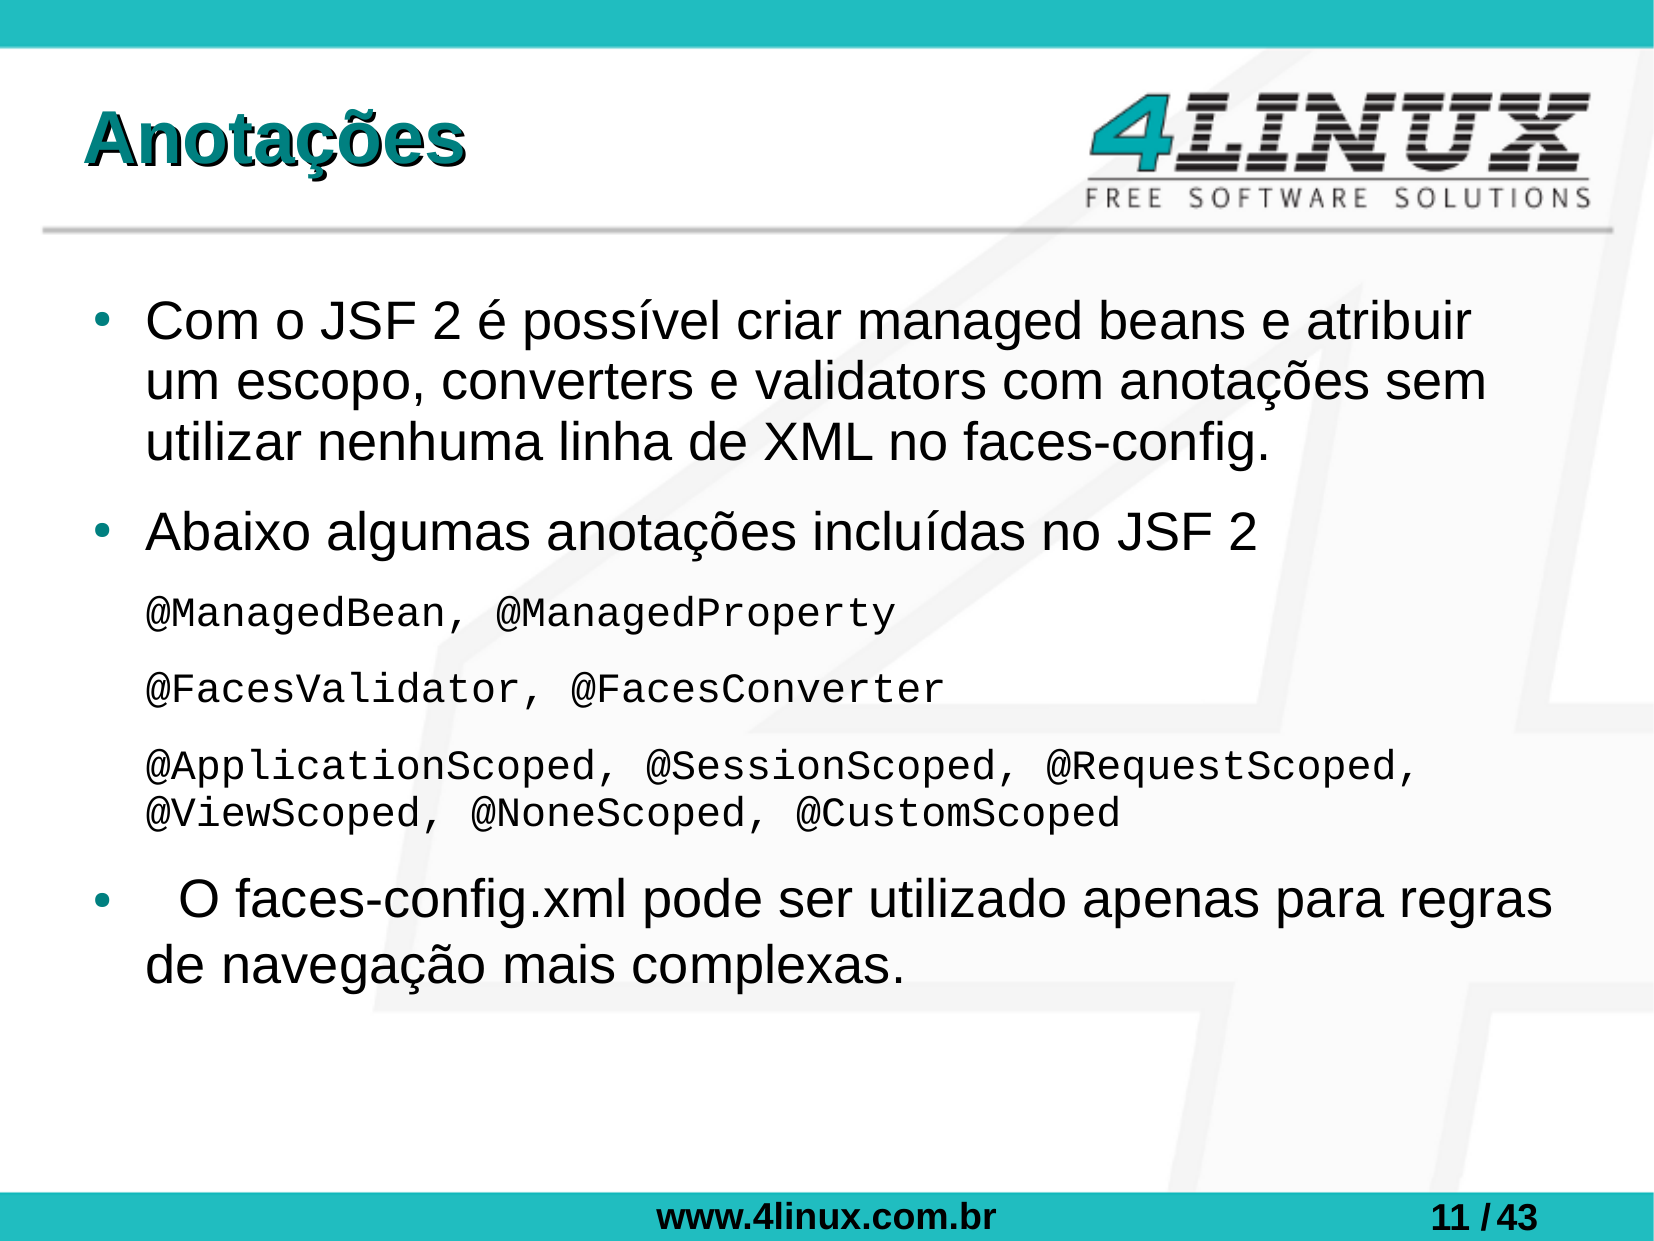

# Anotações
Com o JSF 2 é possível criar managed beans e atribuir um escopo, converters e validators com anotações sem utilizar nenhuma linha de XML no faces-config.
Abaixo algumas anotações incluídas no JSF 2
@ManagedBean, @ManagedProperty
@FacesValidator, @FacesConverter
@ApplicationScoped, @SessionScoped, @RequestScoped, @ViewScoped, @NoneScoped, @CustomScoped
 O faces-config.xml pode ser utilizado apenas para regras de navegação mais complexas.